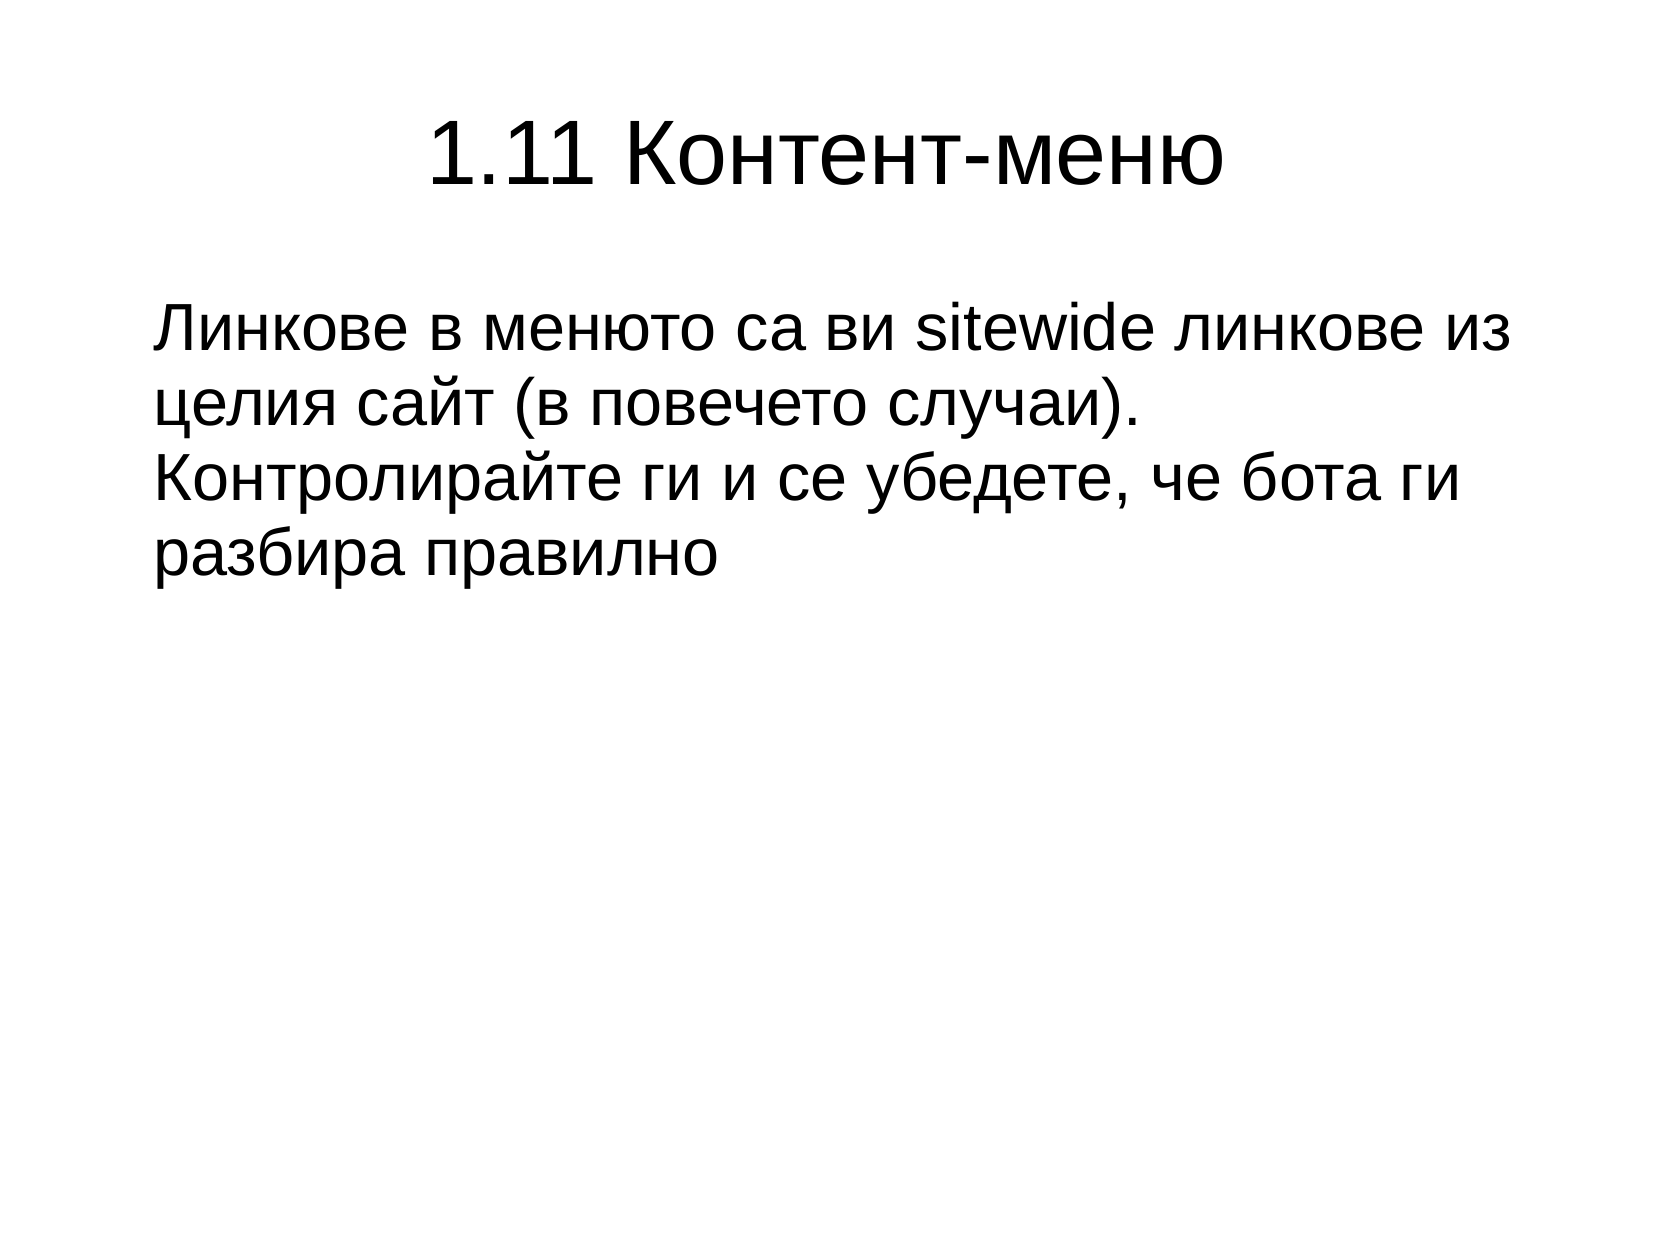

# 1.11 Контент-меню
Линкове в менюто са ви sitewide линкове из целия сайт (в повечето случаи). Контролирайте ги и се убедете, че бота ги разбира правилно